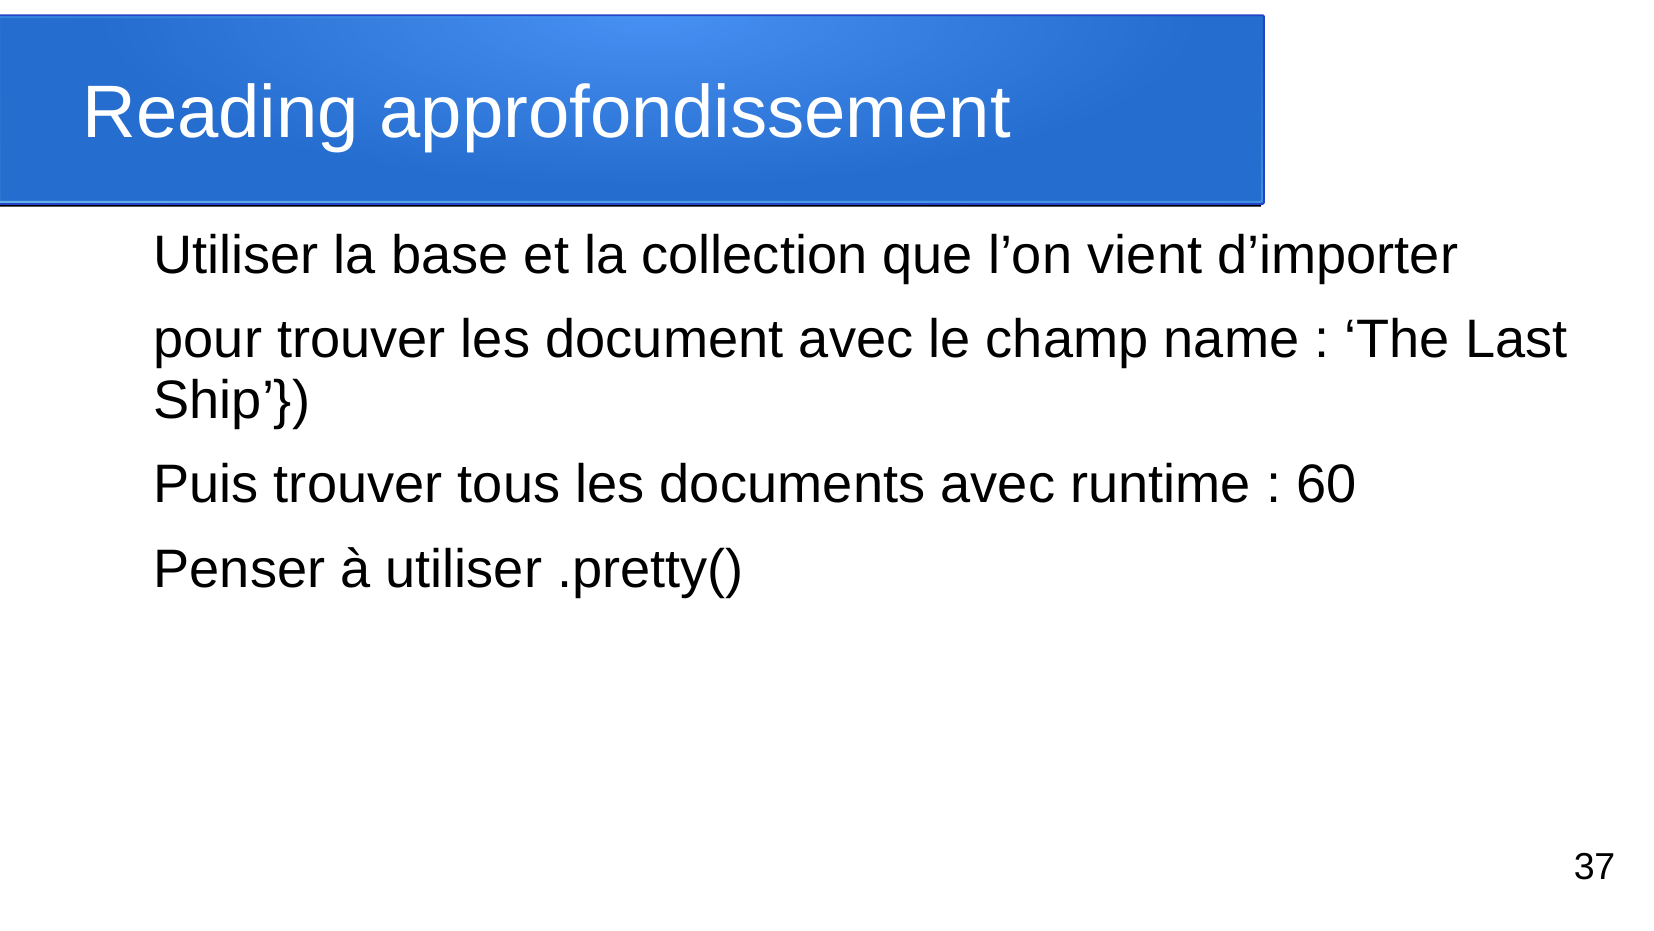

# Reading approfondissement
Utiliser la base et la collection que l’on vient d’importer
pour trouver les document avec le champ name : ‘The Last Ship’})
Puis trouver tous les documents avec runtime : 60
Penser à utiliser .pretty()
37